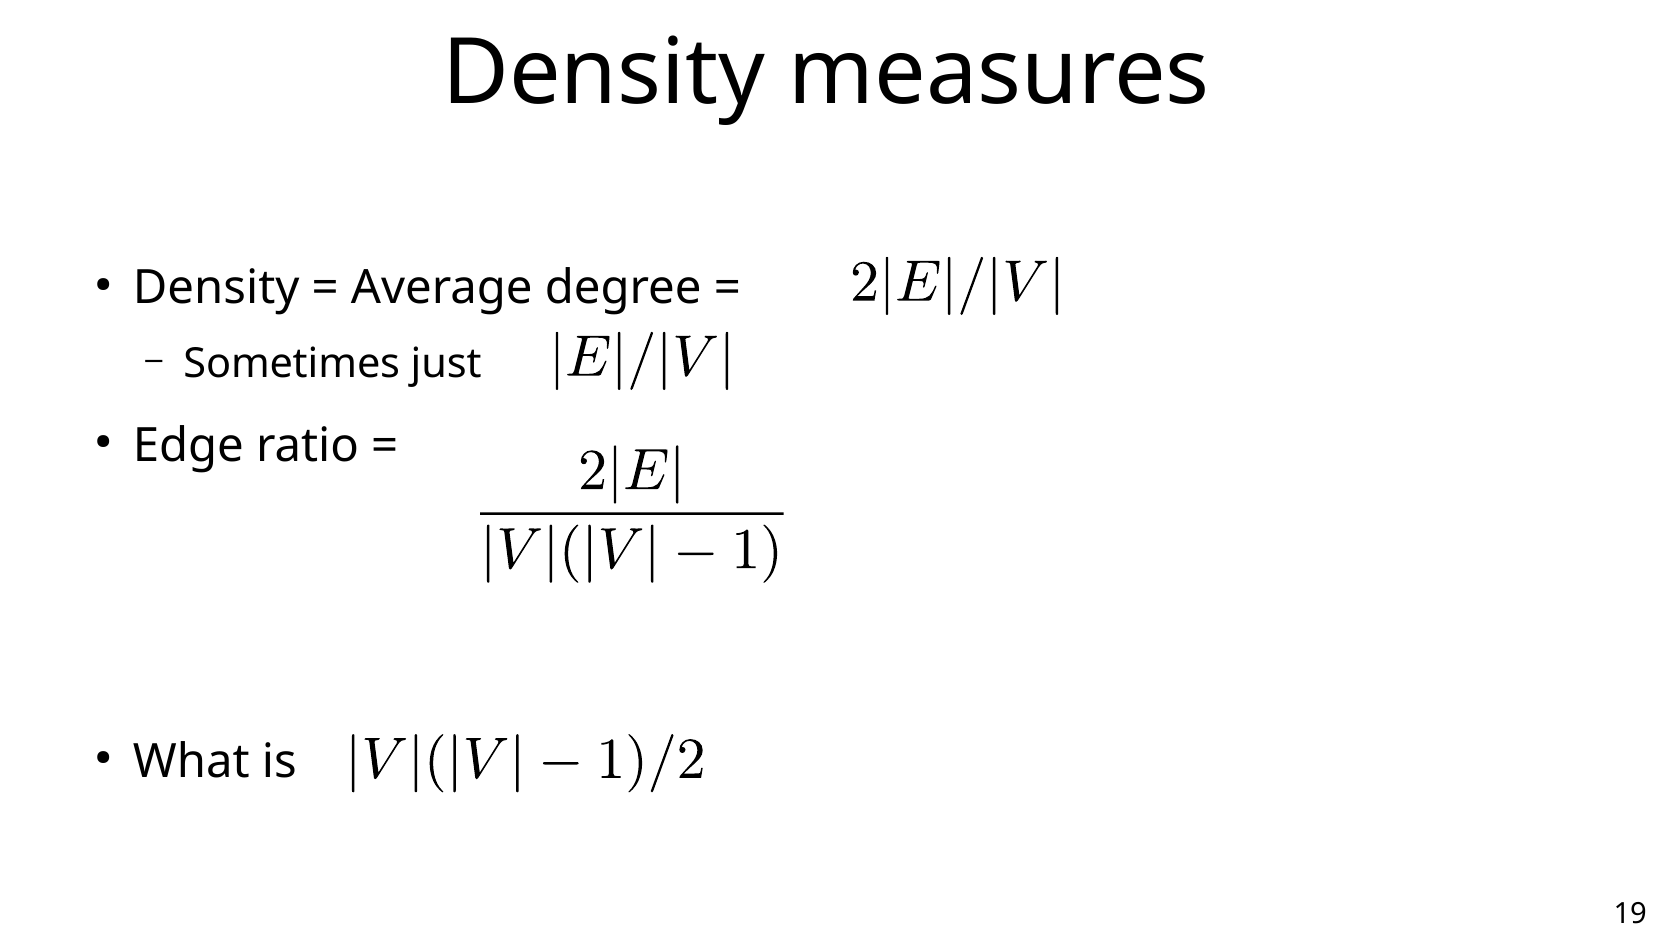

# Density measures
Density = Average degree =
Sometimes just
Edge ratio =
What is ?
19